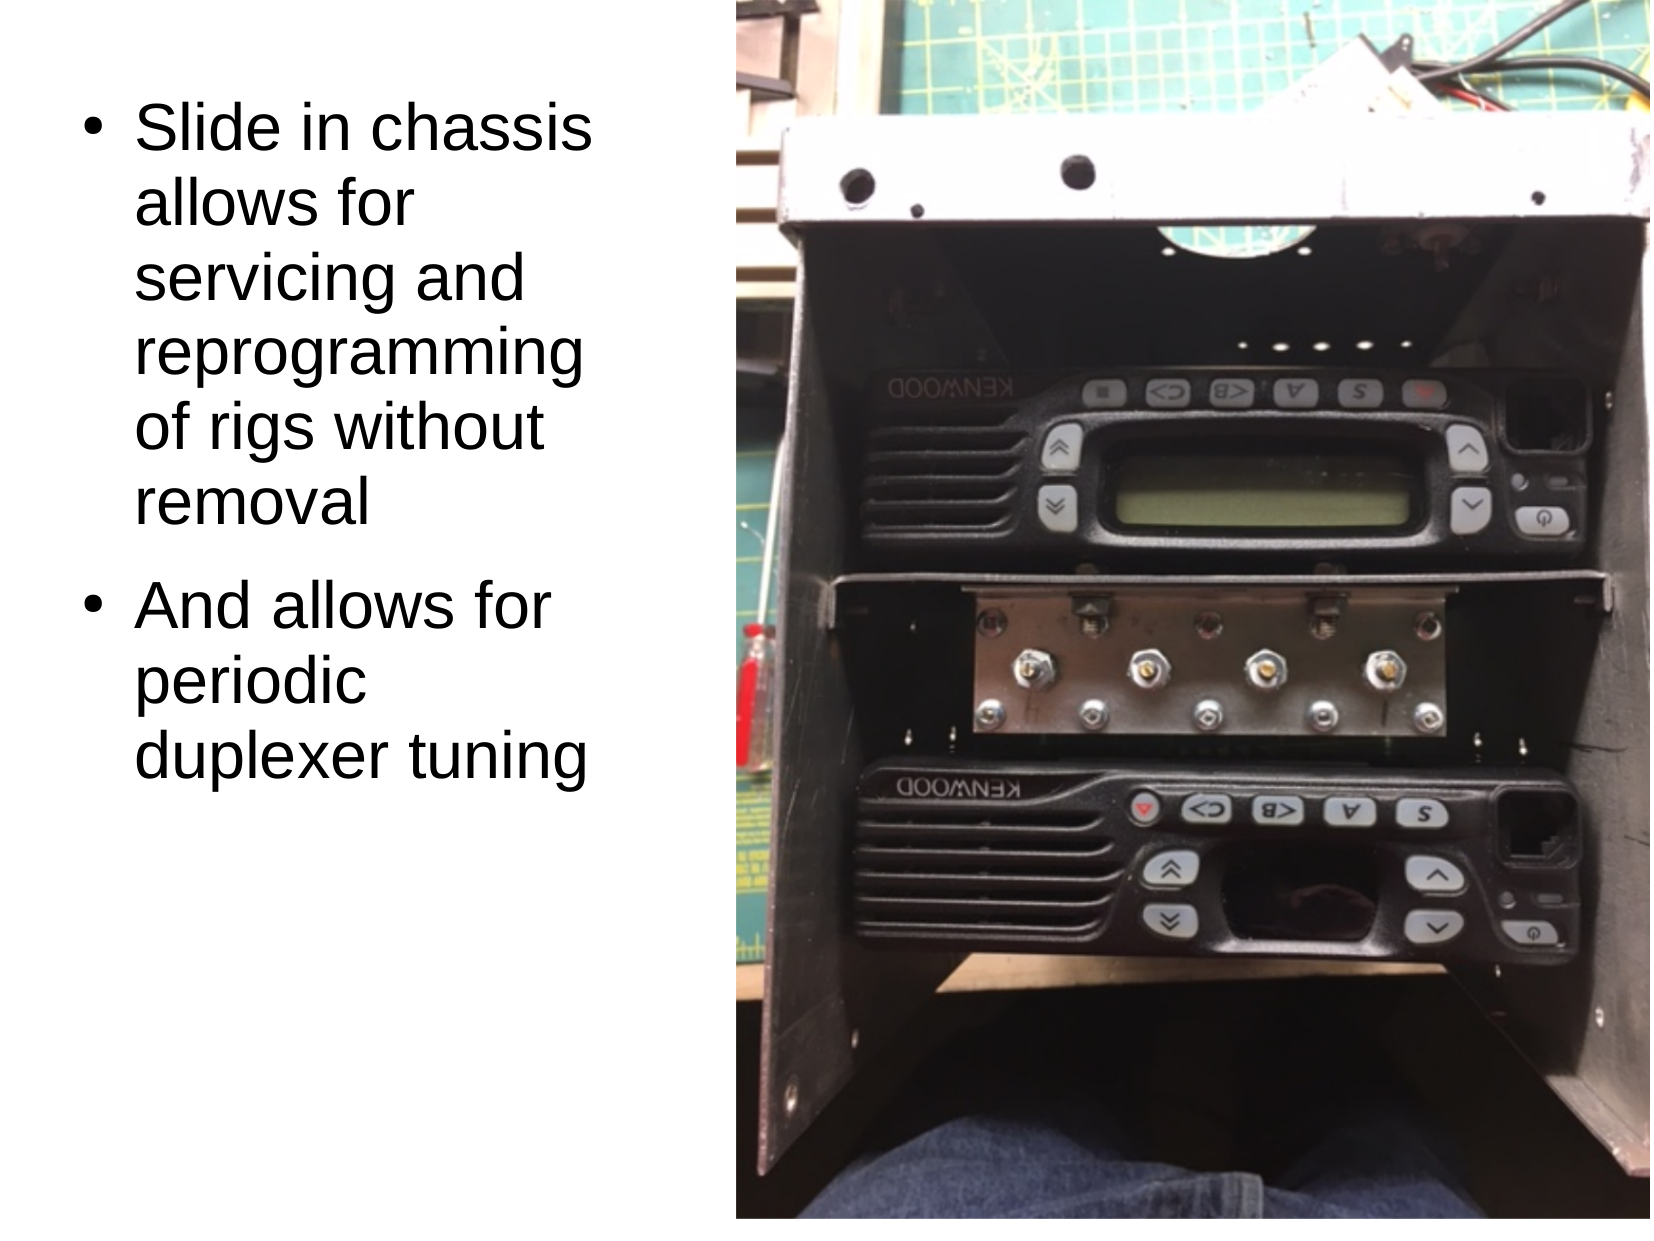

# Slide in chassis allows for servicing and reprogramming of rigs without removal
And allows for periodic duplexer tuning